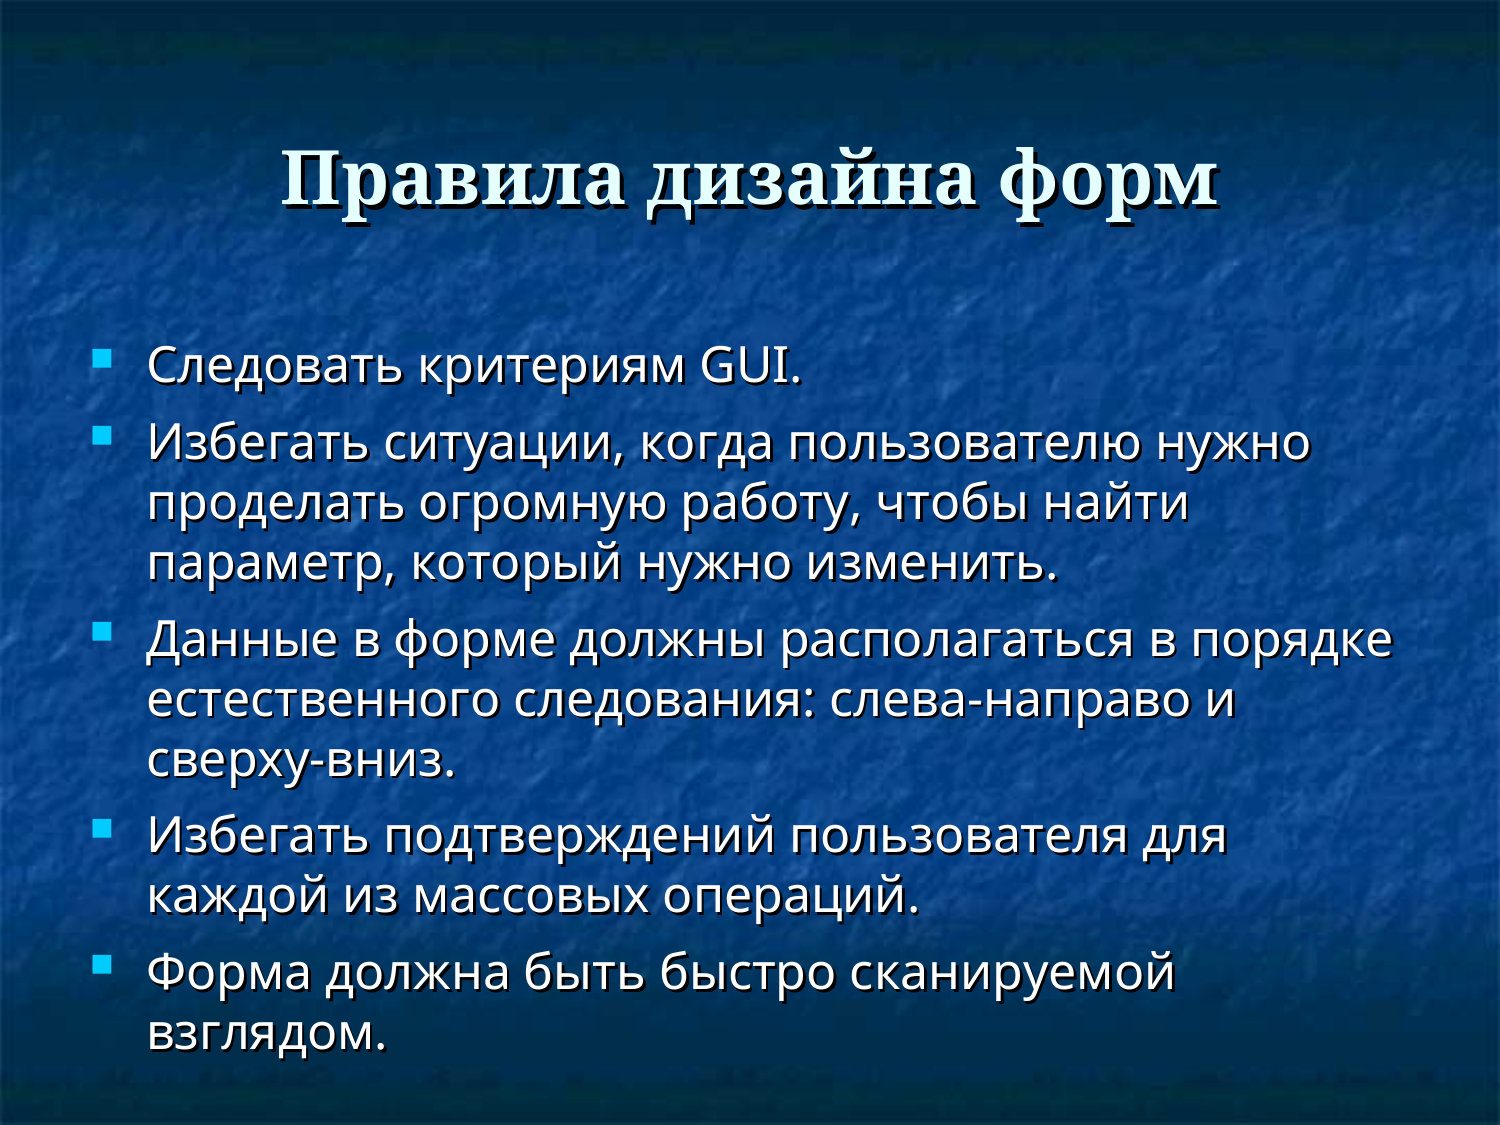

# Правила дизайна форм
Следовать критериям GUI.
Избегать ситуации, когда пользователю нужно проделать огромную работу, чтобы найти параметр, который нужно изменить.
Данные в форме должны располагаться в порядке естественного следования: слева-направо и сверху-вниз.
Избегать подтверждений пользователя для каждой из массовых операций.
Форма должна быть быстро сканируемой взглядом.